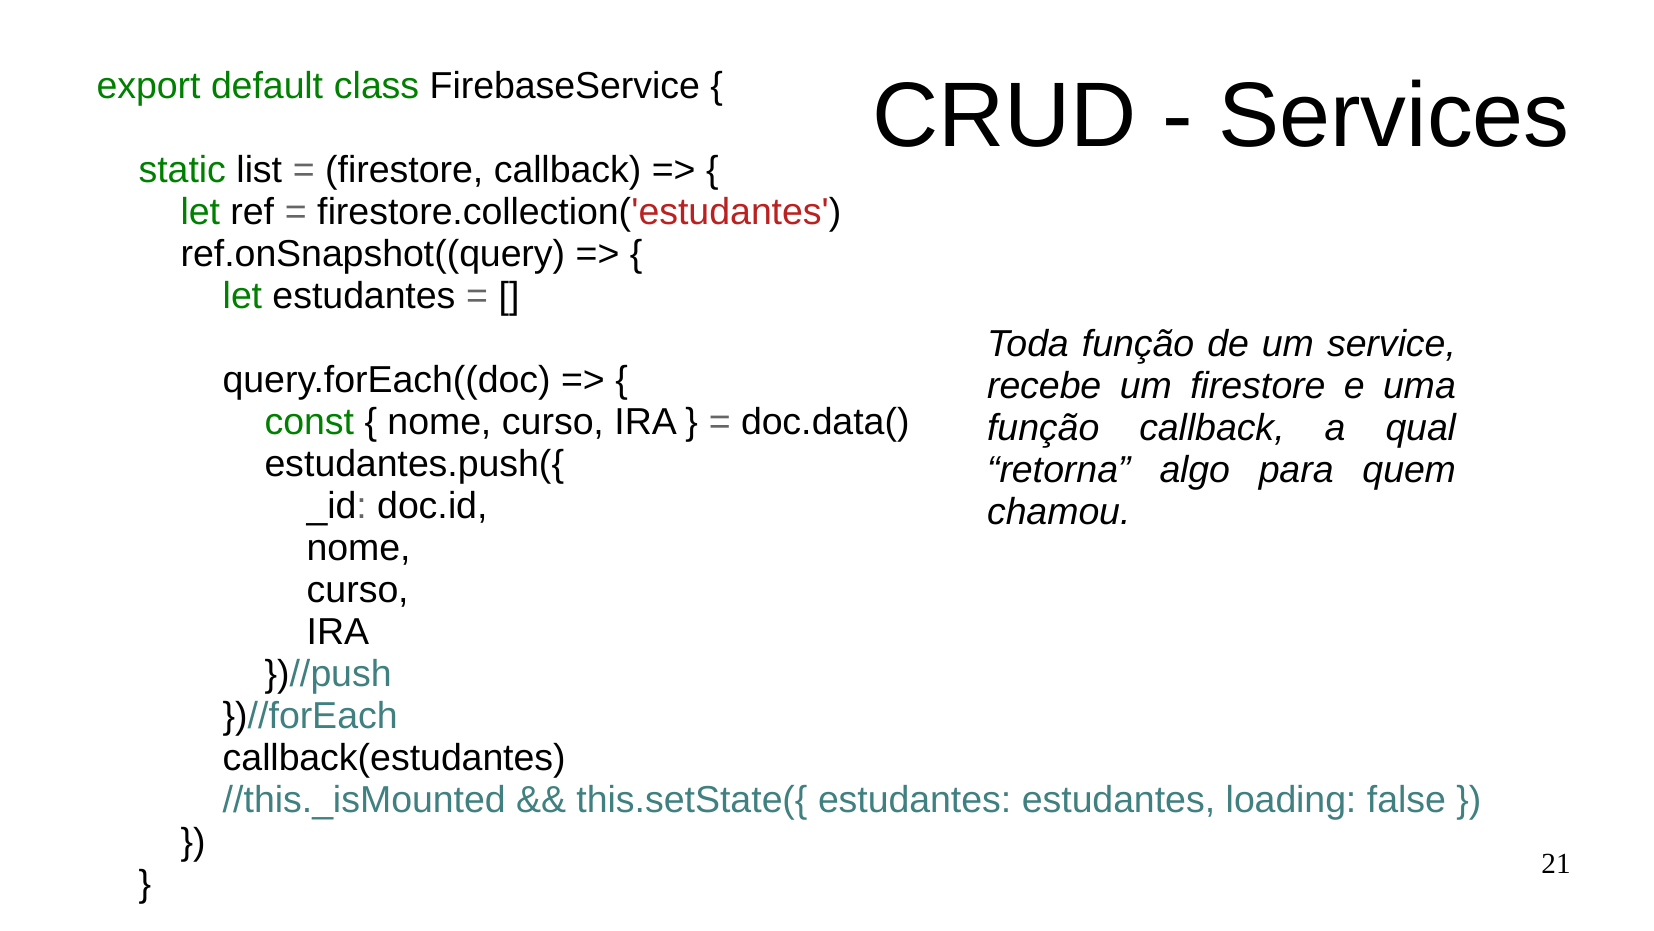

# CRUD - Services
export default class FirebaseService {
 static list = (firestore, callback) => {
 let ref = firestore.collection('estudantes')
 ref.onSnapshot((query) => {
 let estudantes = []
 query.forEach((doc) => {
 const { nome, curso, IRA } = doc.data()
 estudantes.push({
 _id: doc.id,
 nome,
 curso,
 IRA
 })//push
 })//forEach
 callback(estudantes)
 //this._isMounted && this.setState({ estudantes: estudantes, loading: false })
 })
 }
Toda função de um service, recebe um firestore e uma função callback, a qual “retorna” algo para quem chamou.
21